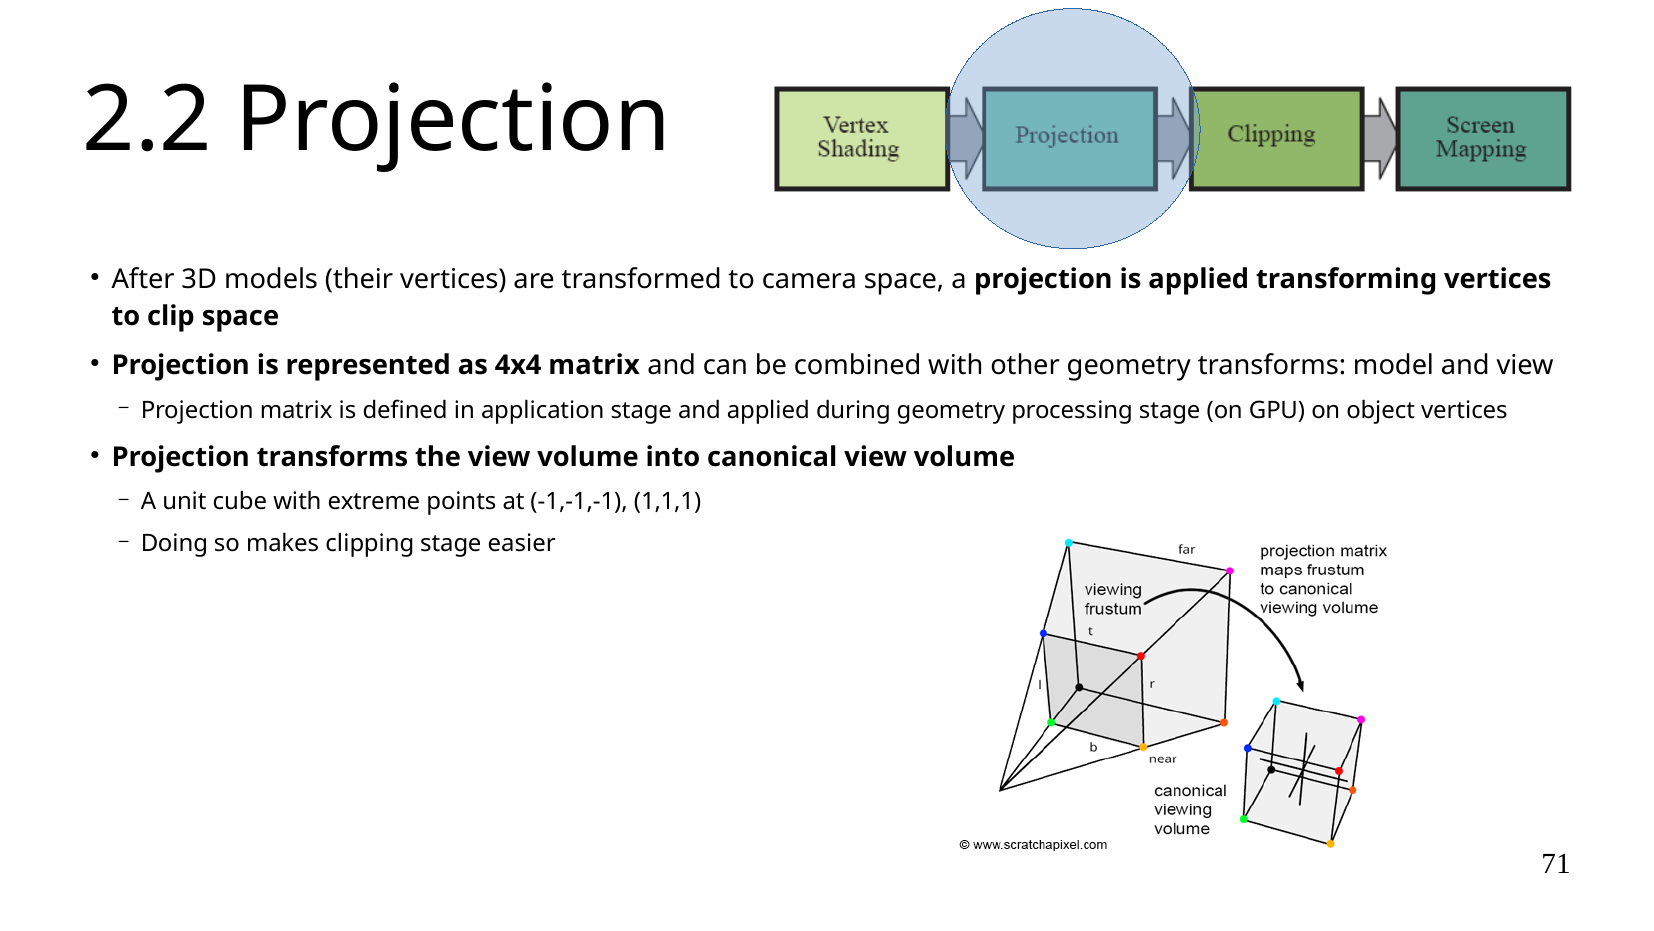

# 2.2 Projection
After 3D models (their vertices) are transformed to camera space, a projection is applied transforming vertices to clip space
Projection is represented as 4x4 matrix and can be combined with other geometry transforms: model and view
Projection matrix is defined in application stage and applied during geometry processing stage (on GPU) on object vertices
Projection transforms the view volume into canonical view volume
A unit cube with extreme points at (-1,-1,-1), (1,1,1)
Doing so makes clipping stage easier
71